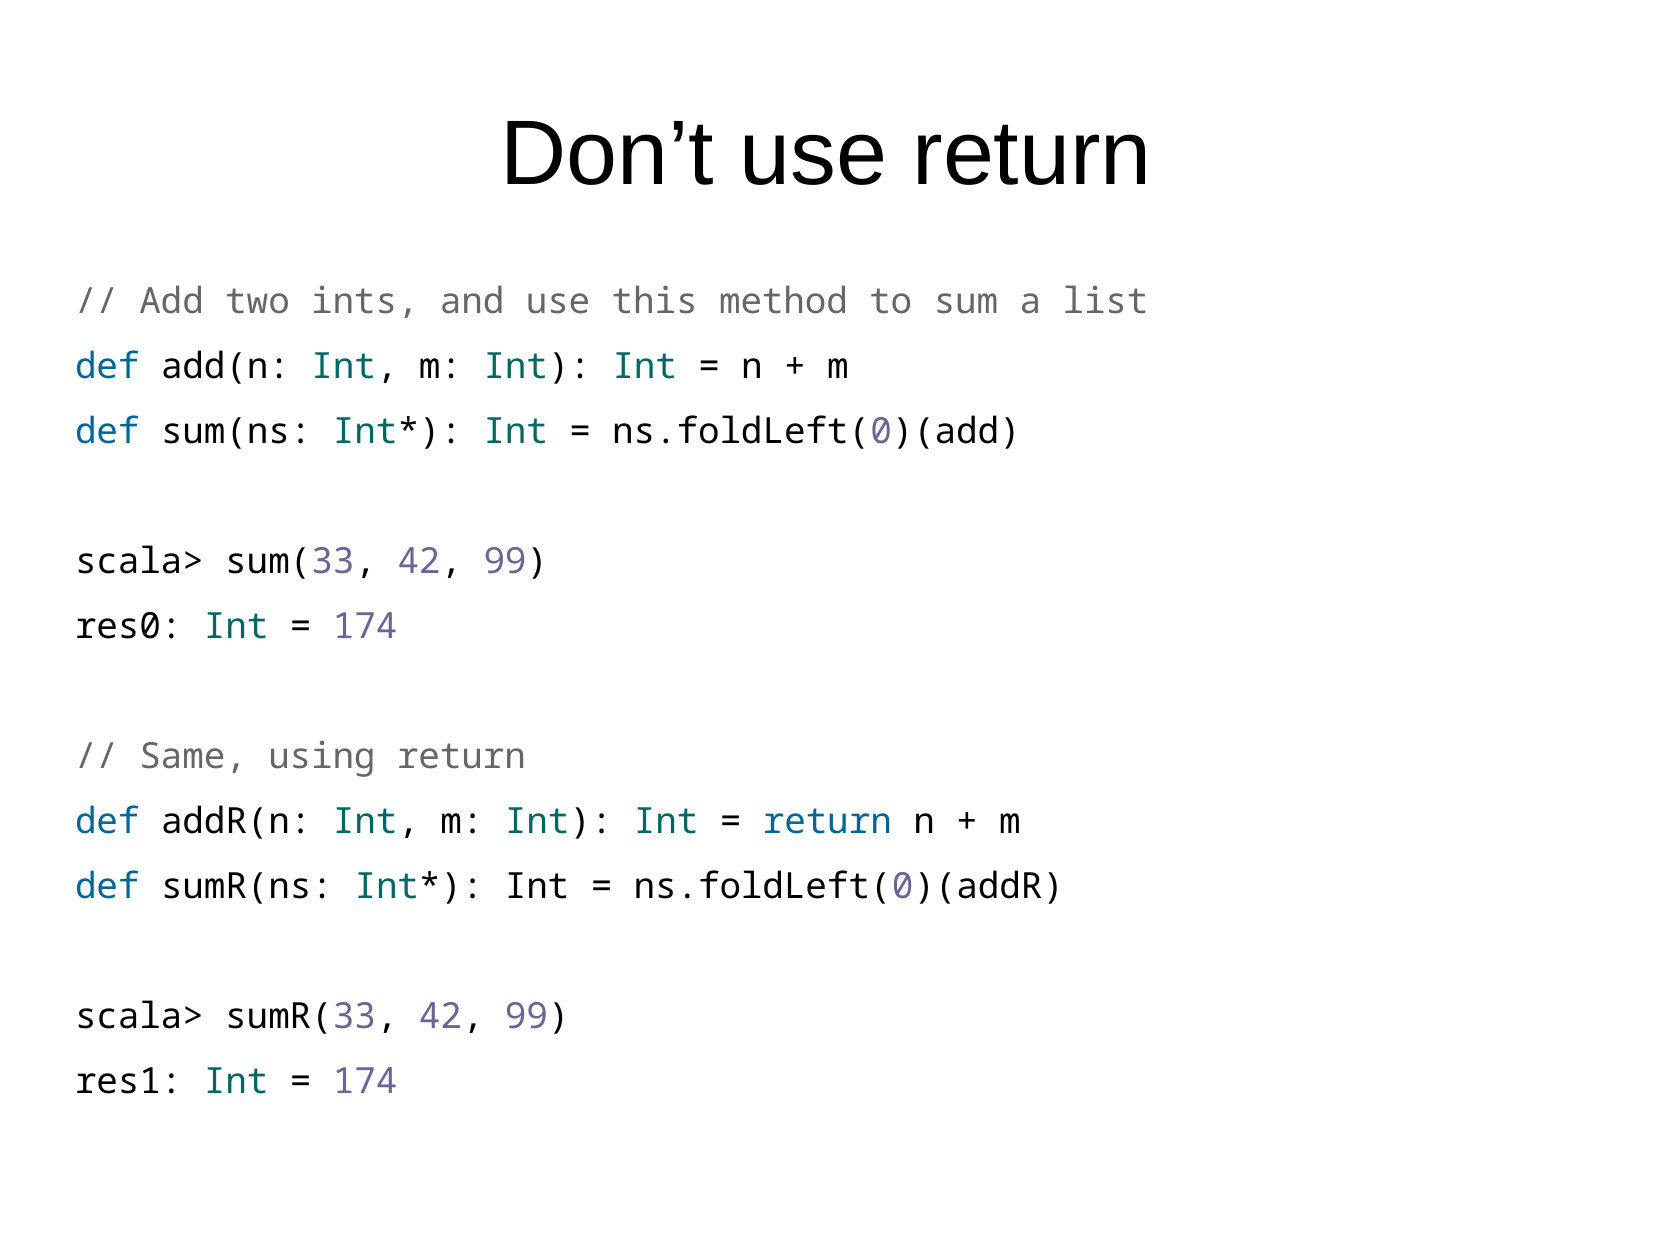

# Don’t use return
// Add two ints, and use this method to sum a list
def add(n: Int, m: Int): Int = n + m
def sum(ns: Int*): Int = ns.foldLeft(0)(add)
scala> sum(33, 42, 99)
res0: Int = 174
// Same, using return
def addR(n: Int, m: Int): Int = return n + m
def sumR(ns: Int*): Int = ns.foldLeft(0)(addR)
scala> sumR(33, 42, 99)
res1: Int = 174